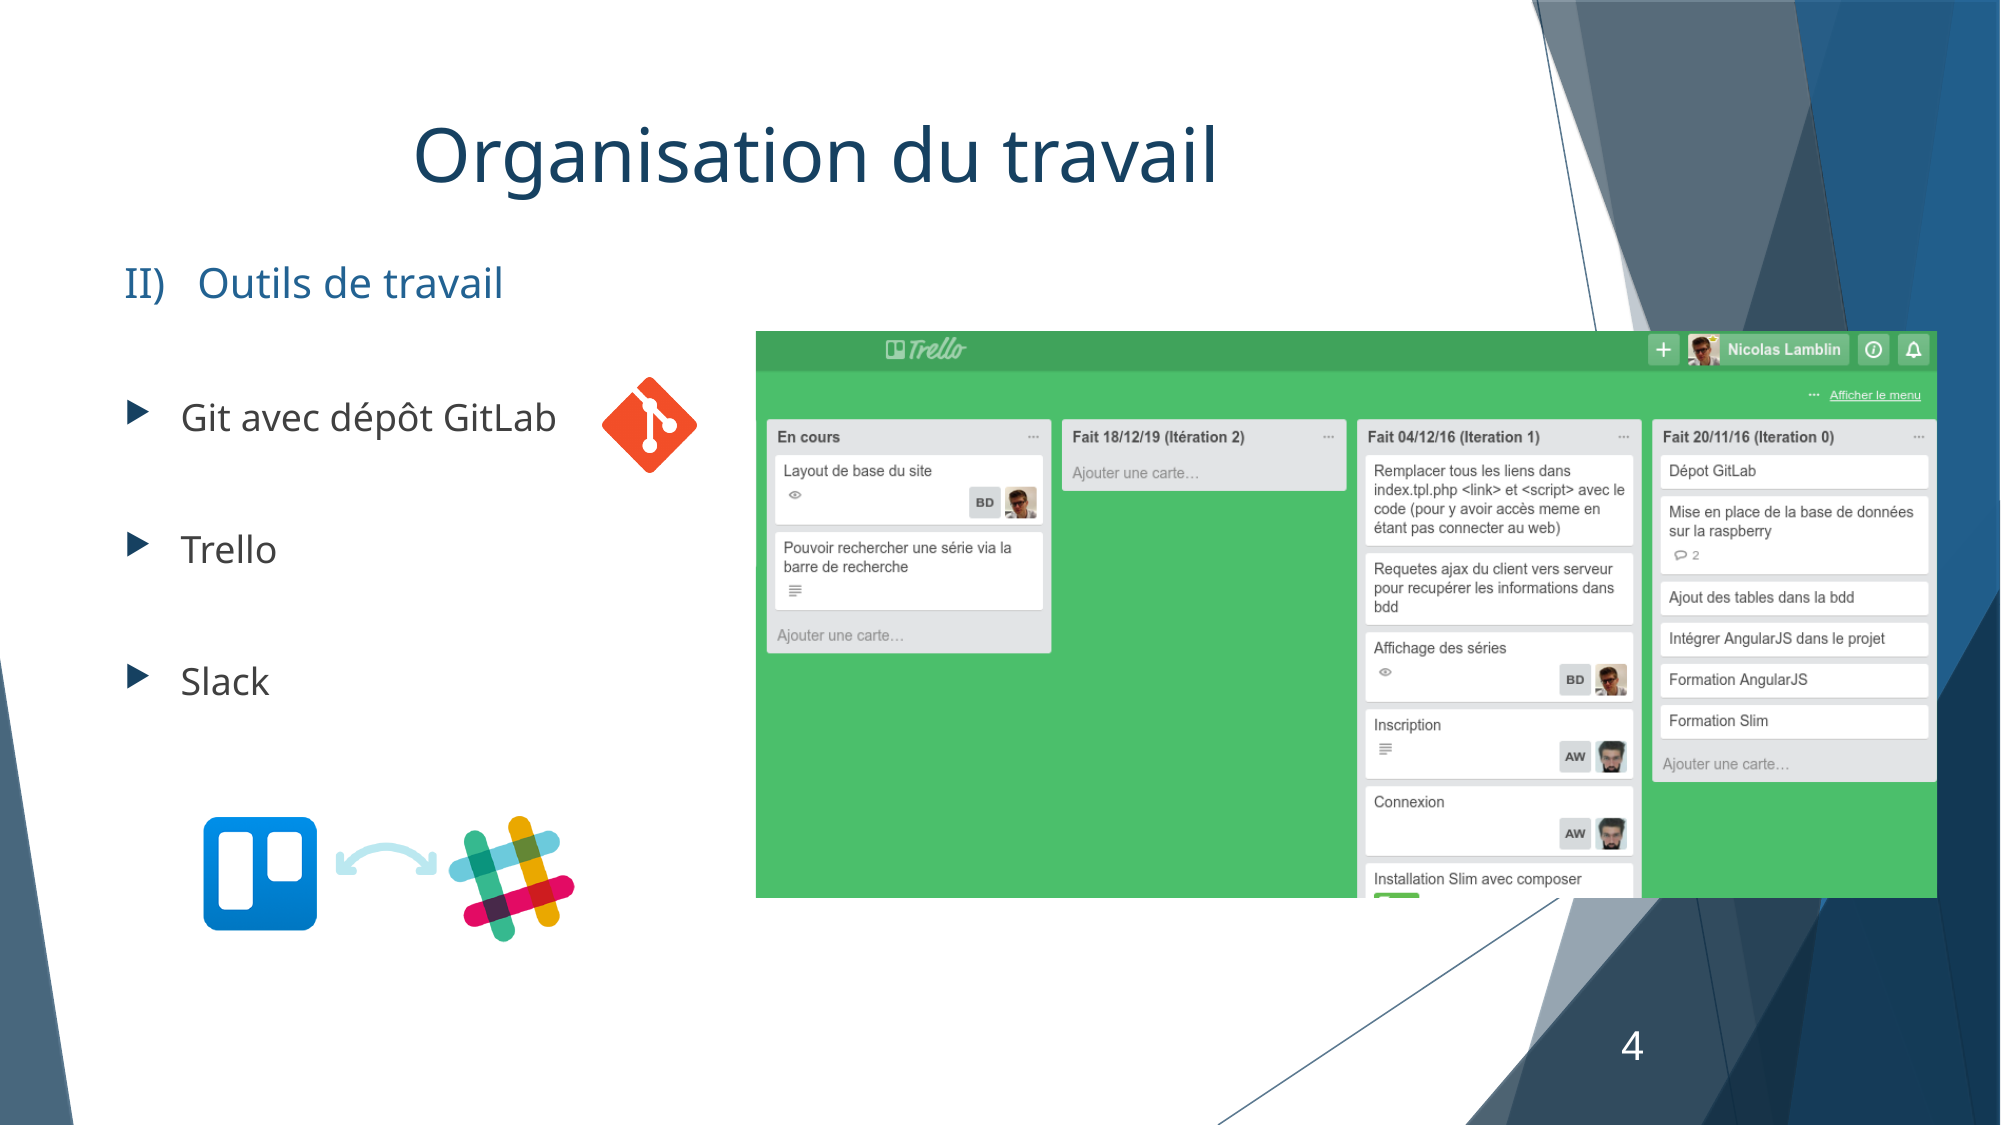

Organisation du travail
# II) Outils de travail
Git avec dépôt GitLab
Trello
Slack
4